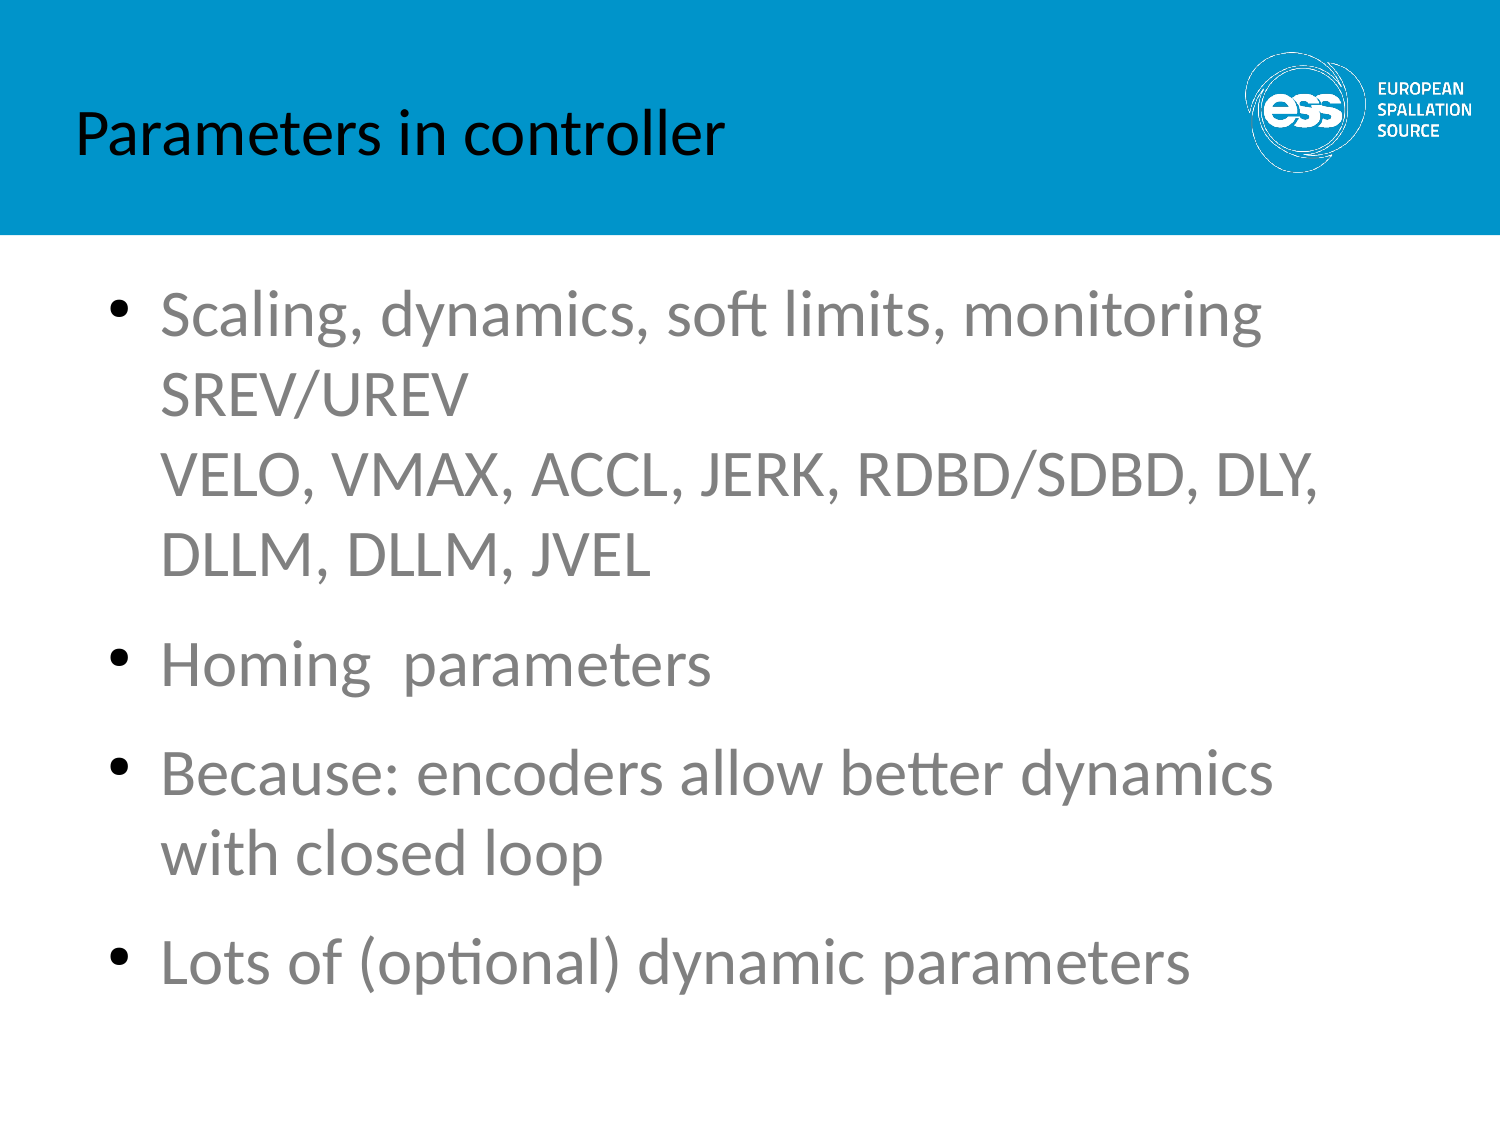

# Parameters in controller
Scaling, dynamics, soft limits, monitoring
SREV/UREV
VELO, VMAX, ACCL, JERK, RDBD/SDBD, DLY,
DLLM, DLLM, JVEL
Homing parameters
Because: encoders allow better dynamics with closed loop
Lots of (optional) dynamic parameters